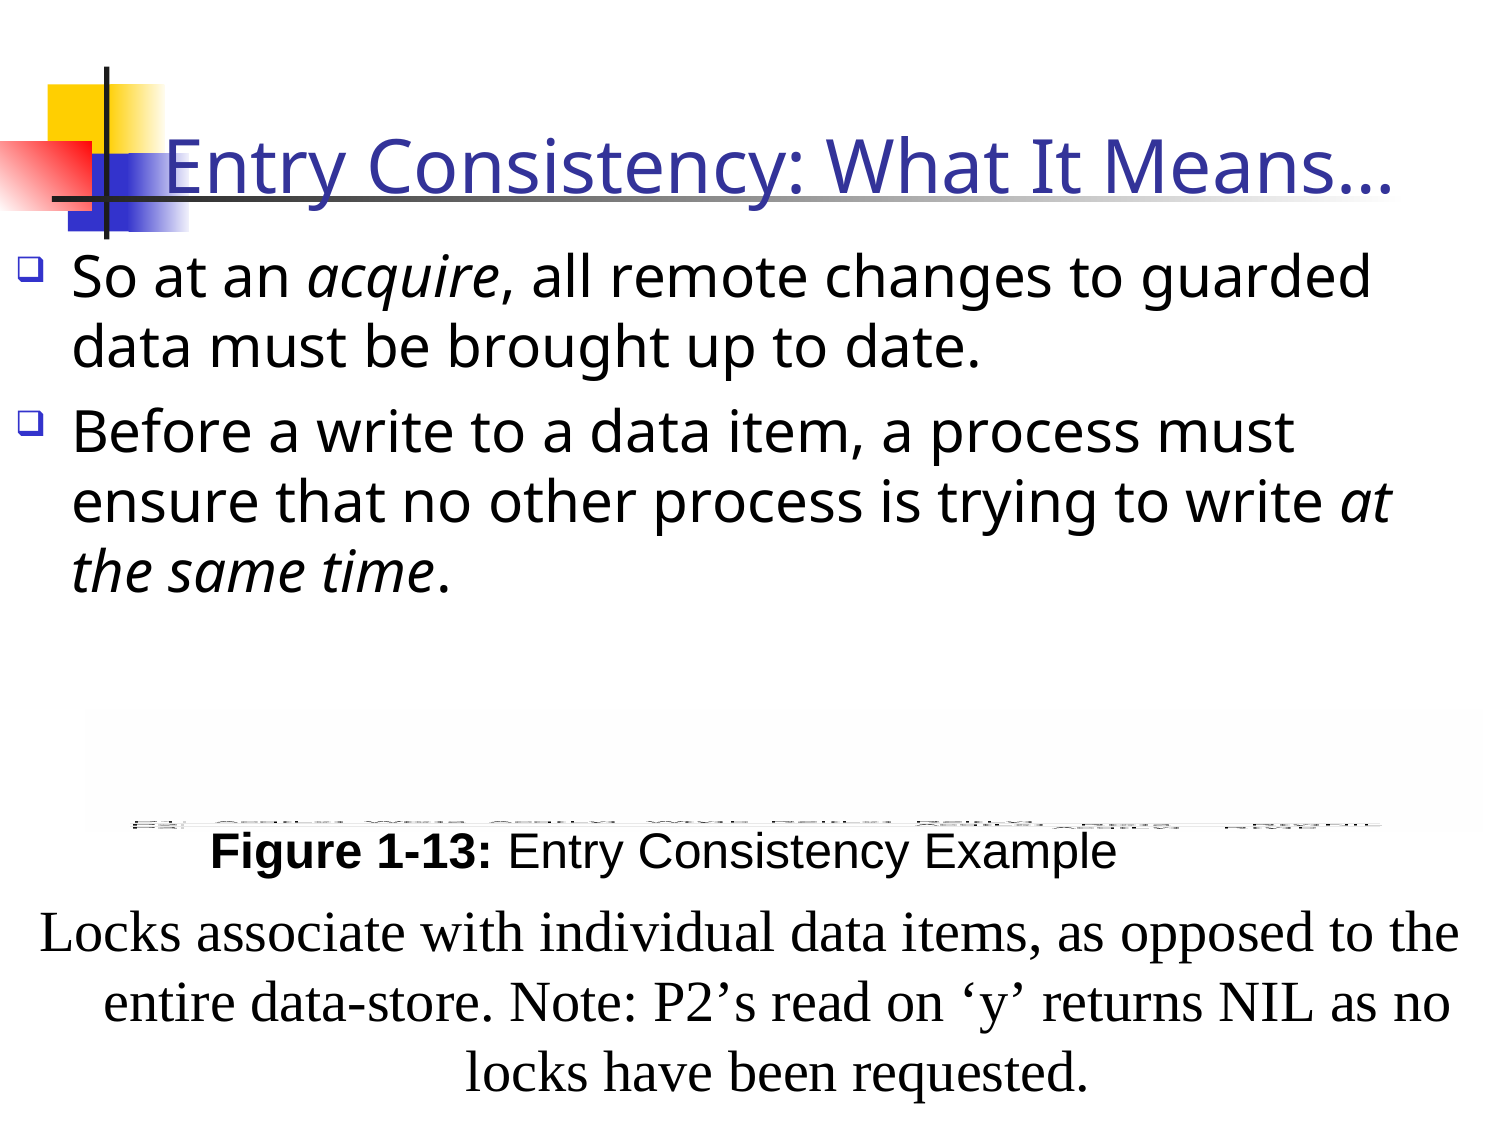

Entry Consistency: What It Means…
So at an acquire, all remote changes to guarded data must be brought up to date.
Before a write to a data item, a process must ensure that no other process is trying to write at the same time.
Figure 1-13: Entry Consistency Example
Locks associate with individual data items, as opposed to the entire data-store. Note: P2’s read on ‘y’ returns NIL as no locks have been requested.